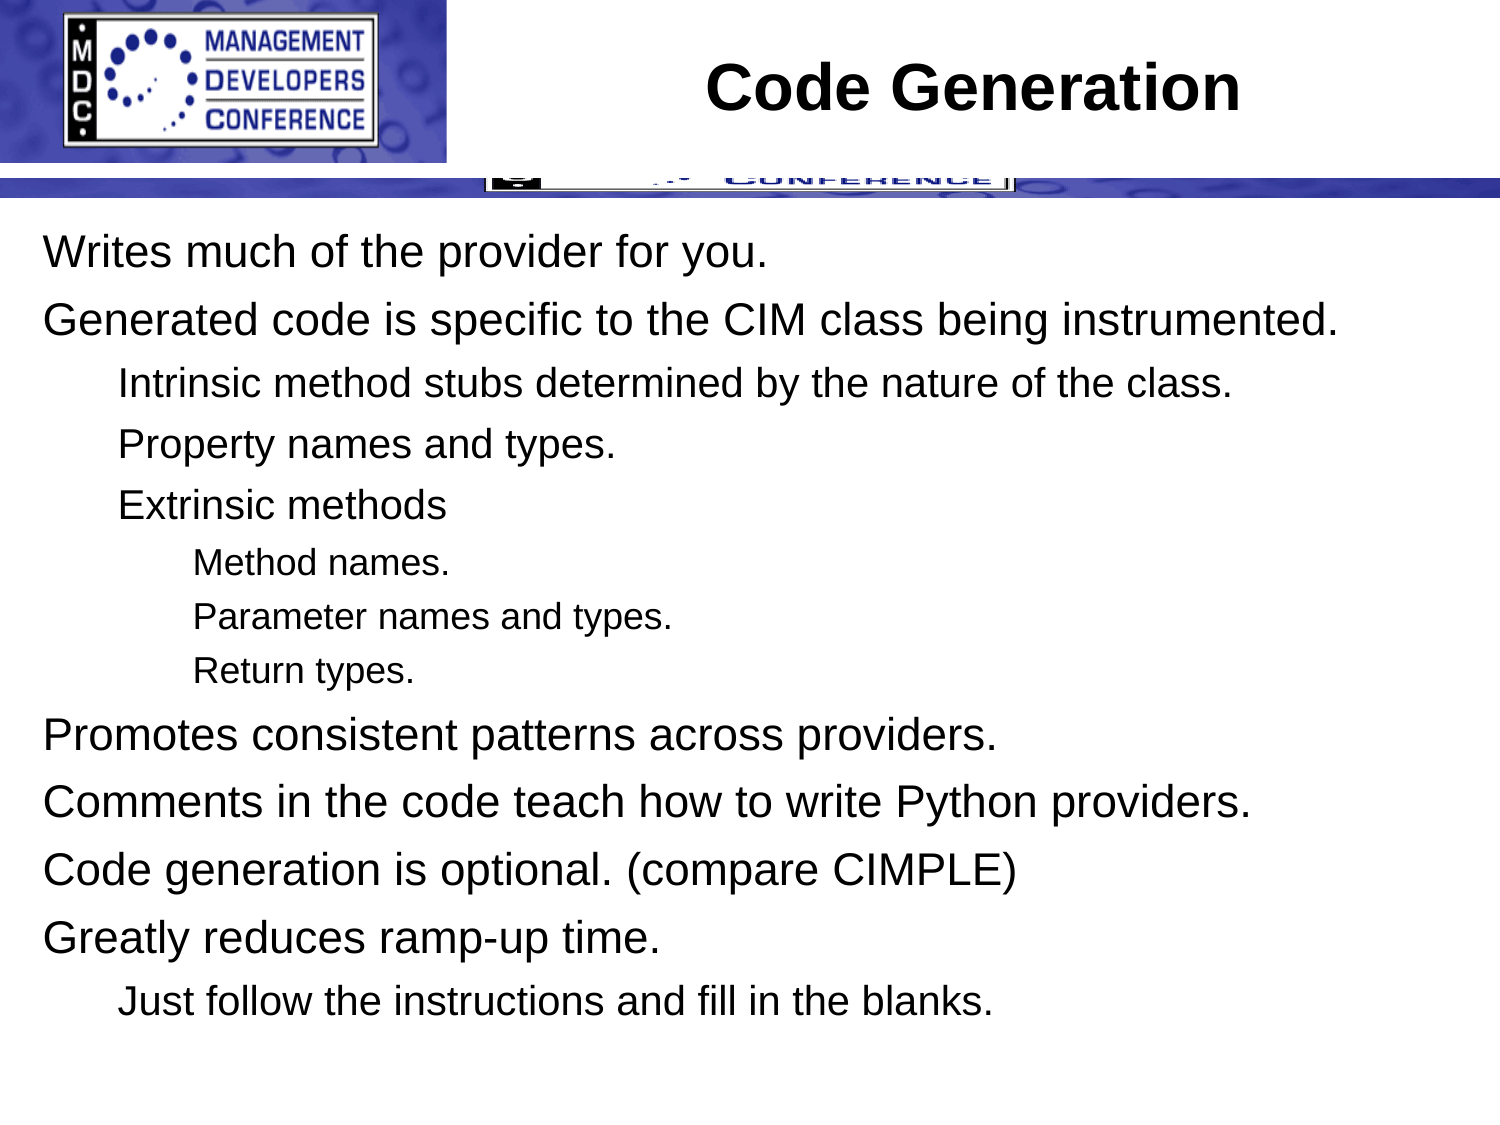

# Code Generation
Writes much of the provider for you.
Generated code is specific to the CIM class being instrumented.
Intrinsic method stubs determined by the nature of the class.
Property names and types.
Extrinsic methods
Method names.
Parameter names and types.
Return types.
Promotes consistent patterns across providers.
Comments in the code teach how to write Python providers.
Code generation is optional. (compare CIMPLE)
Greatly reduces ramp-up time.
Just follow the instructions and fill in the blanks.